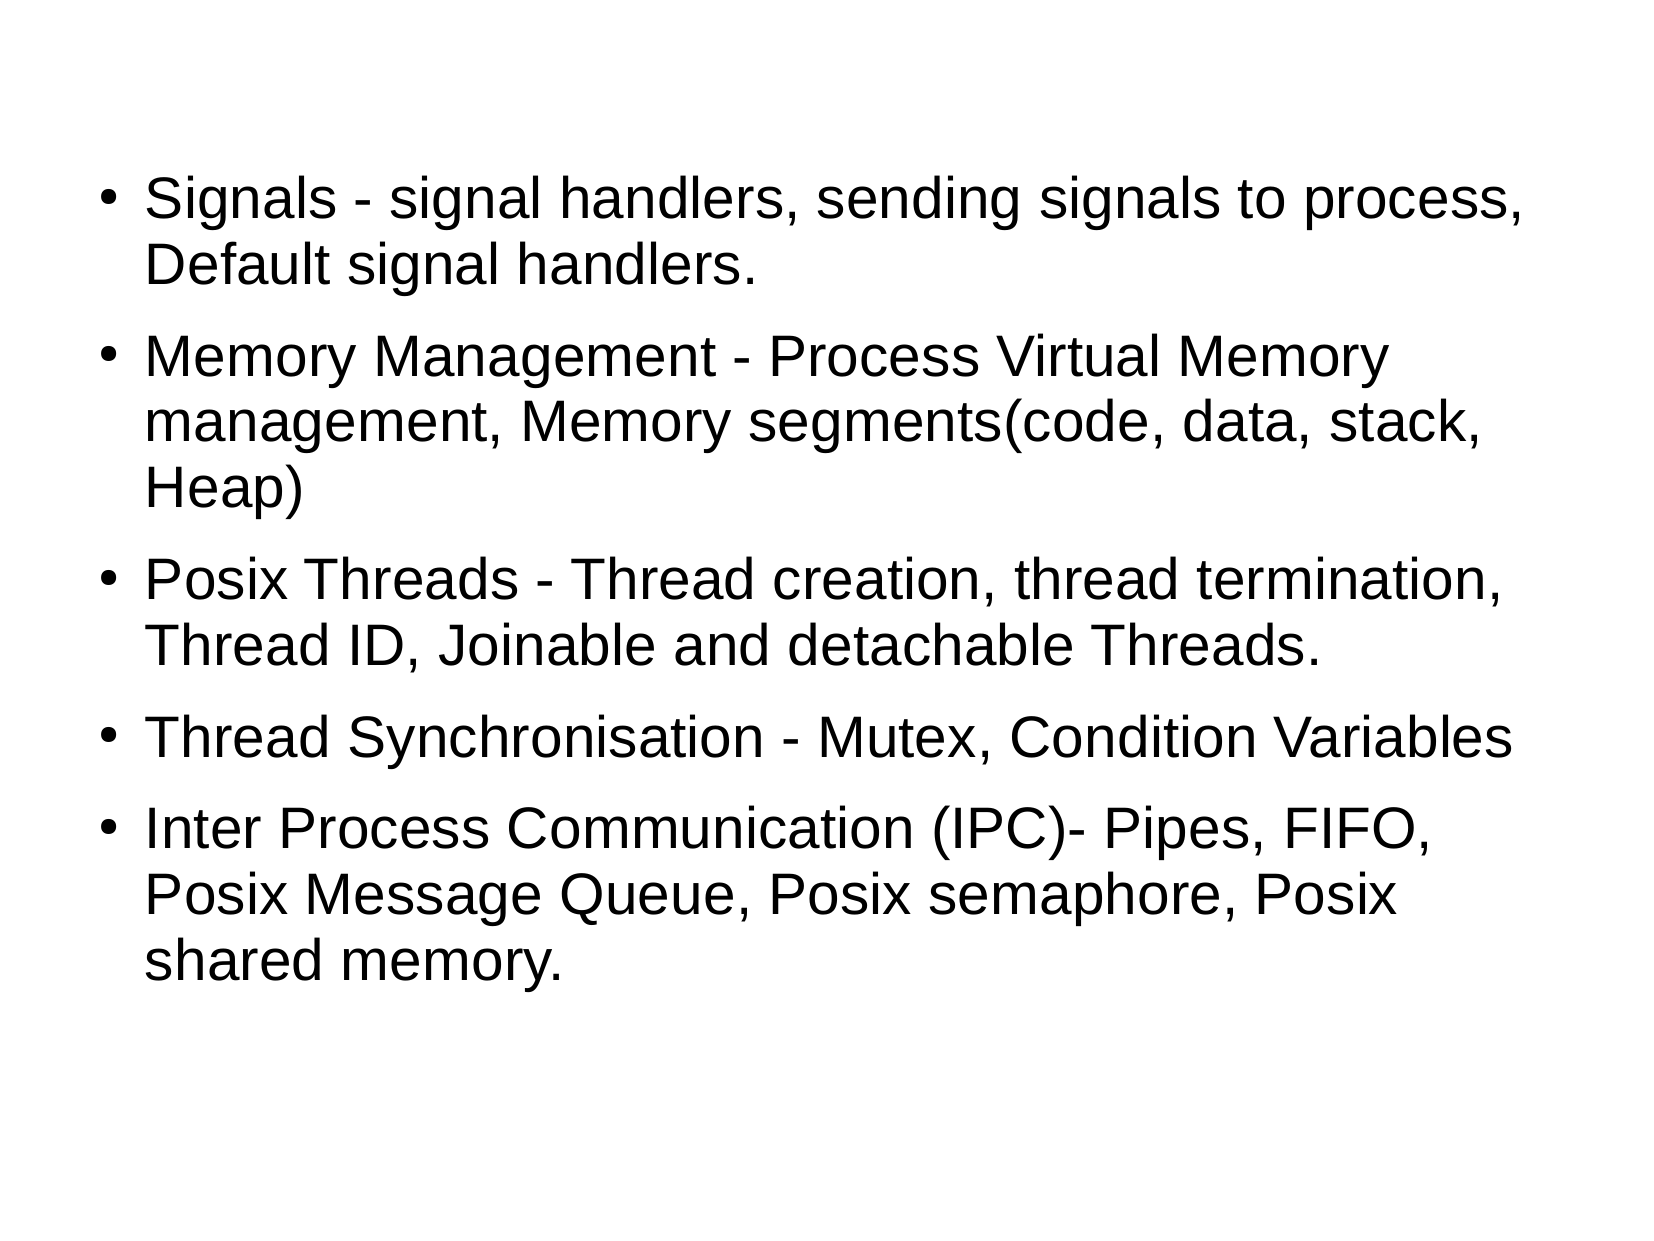

# Signals - signal handlers, sending signals to process, Default signal handlers.
Memory Management - Process Virtual Memory management, Memory segments(code, data, stack, Heap)
Posix Threads - Thread creation, thread termination, Thread ID, Joinable and detachable Threads.
Thread Synchronisation - Mutex, Condition Variables
Inter Process Communication (IPC)- Pipes, FIFO, Posix Message Queue, Posix semaphore, Posix shared memory.